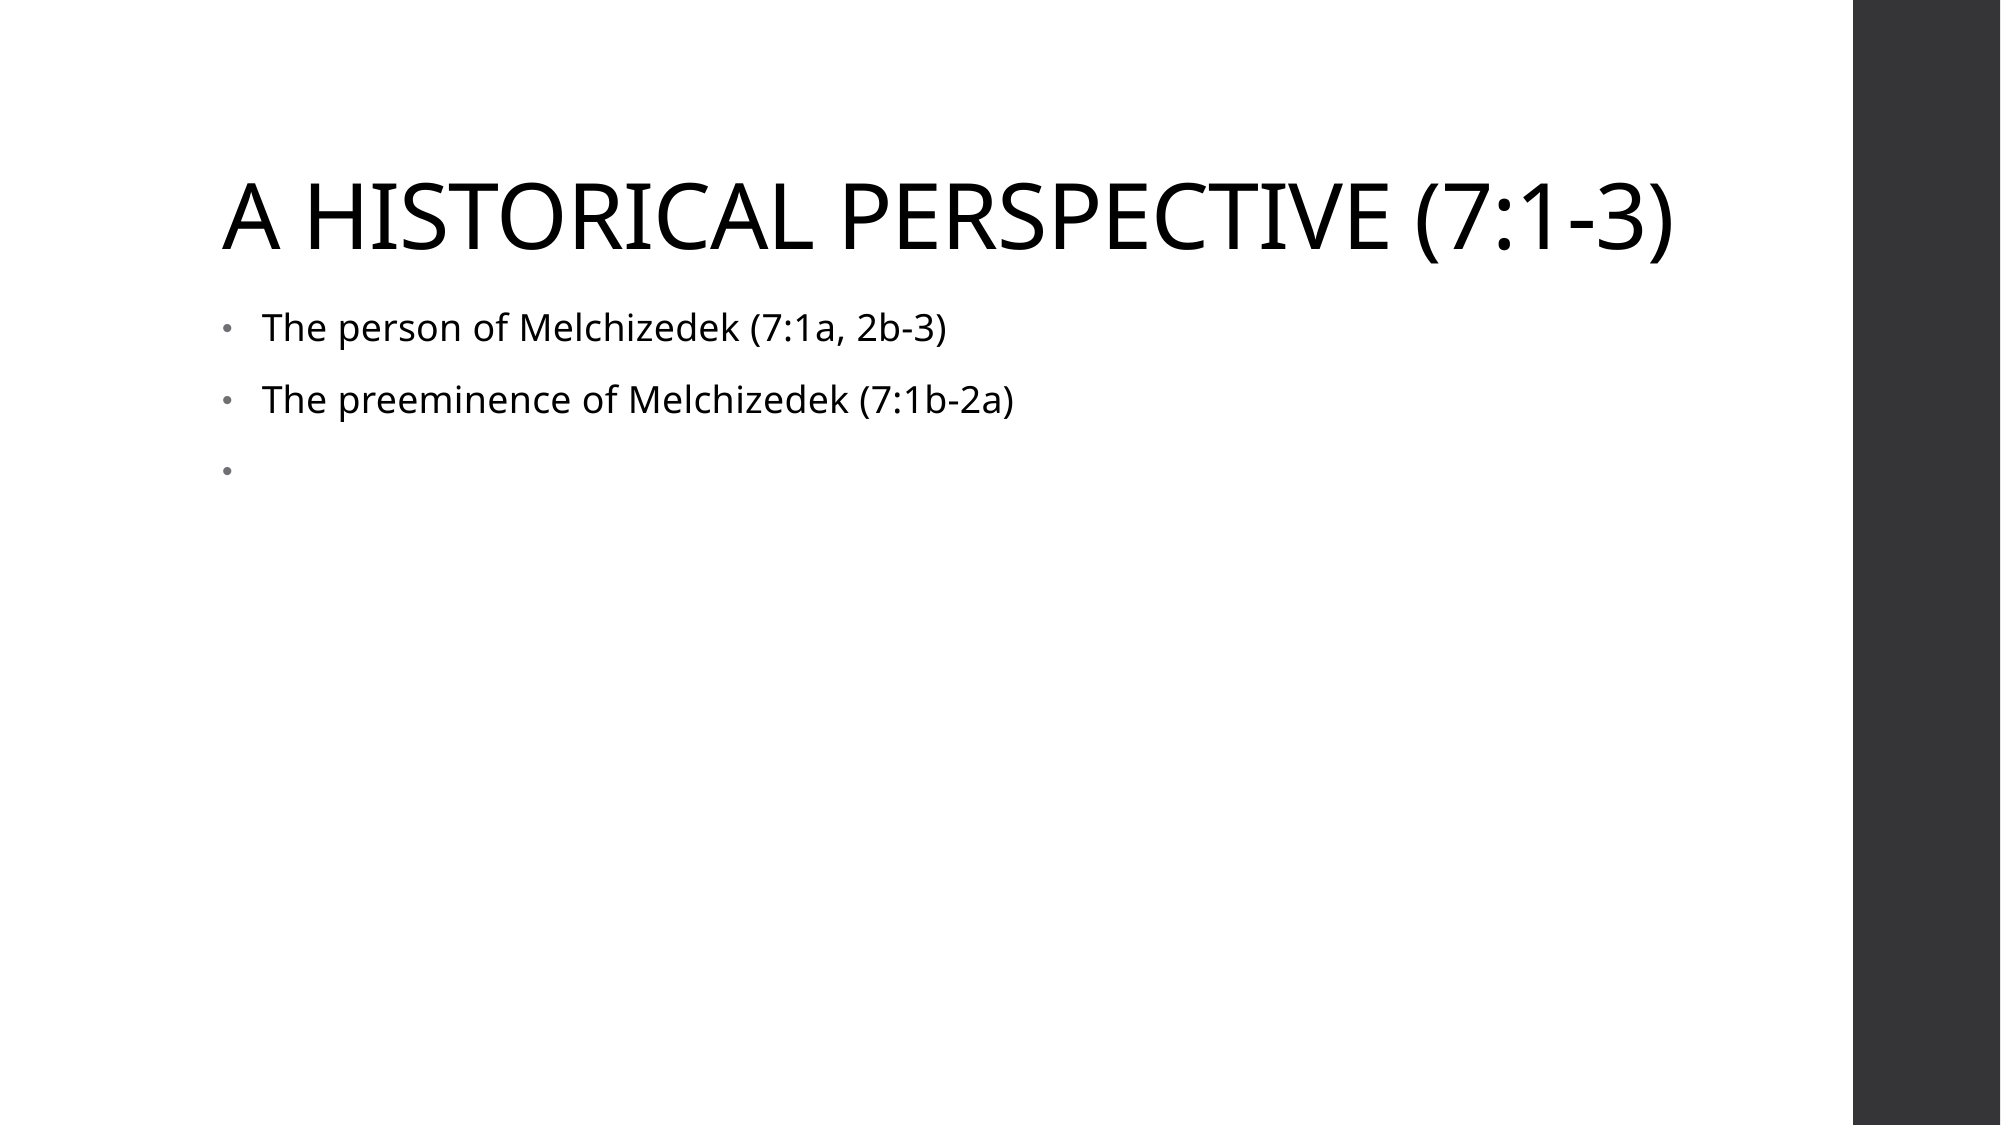

# A HISTORICAL PERSPECTIVE (7:1-3)
 The person of Melchizedek (7:1a, 2b-3)
 The preeminence of Melchizedek (7:1b-2a)